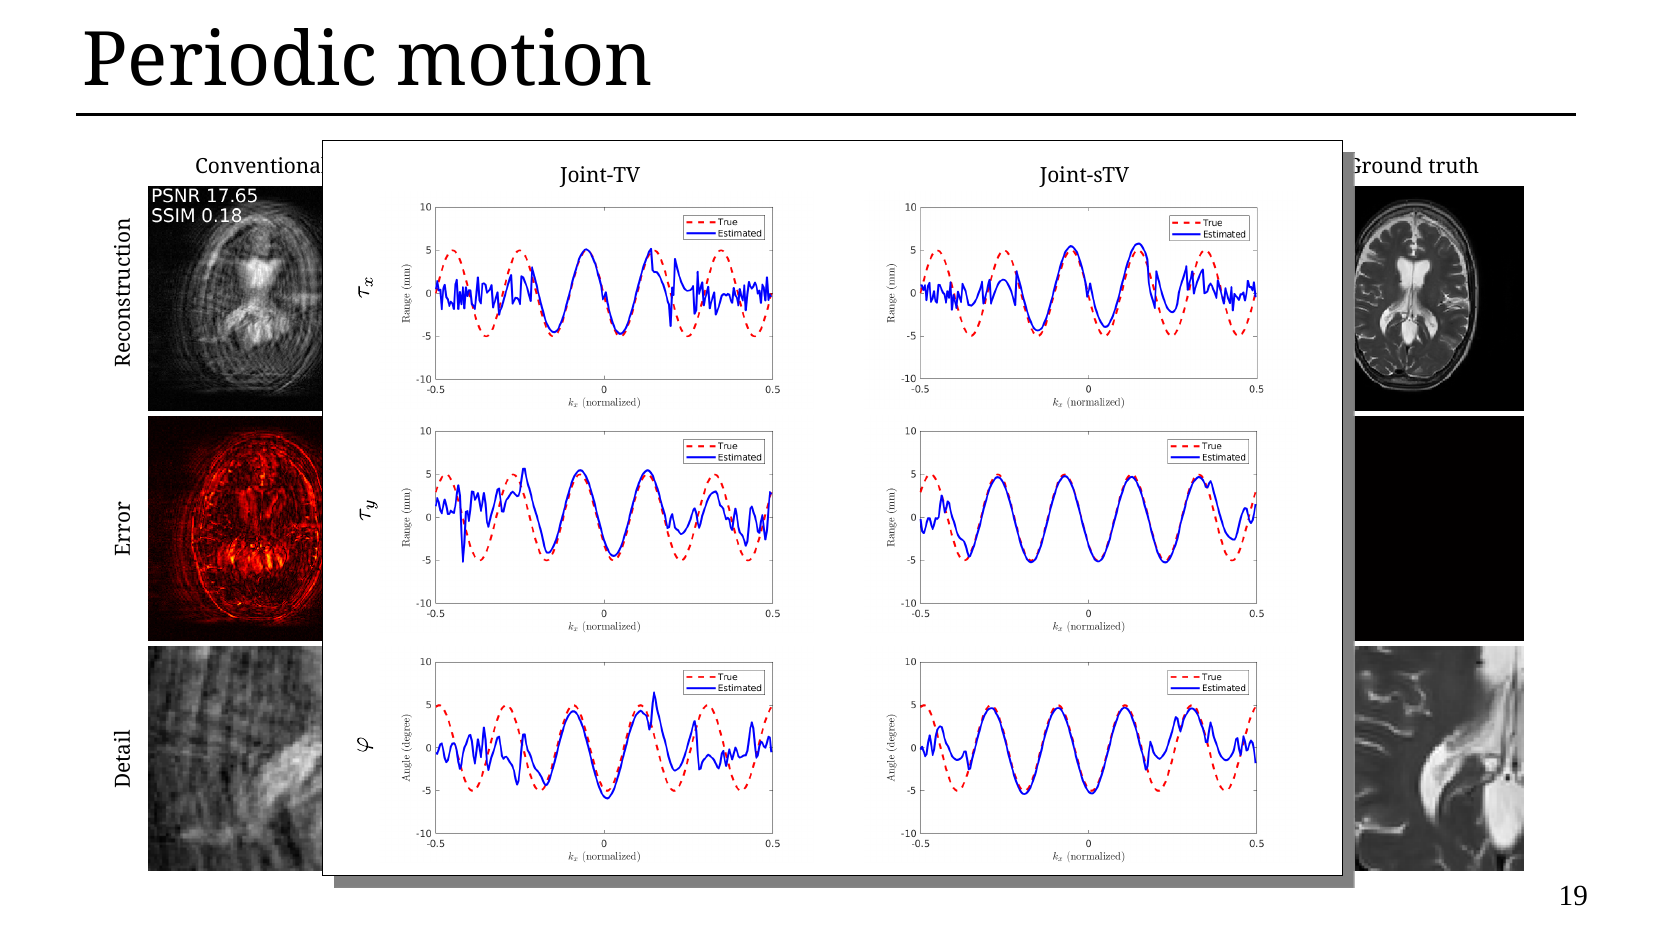

# Periodic motion
Conventional
TV
sTV
Joint-TV
Joint-sTV
Ground truth
Joint-TV
Joint-sTV
Reconstruction
Error
Detail